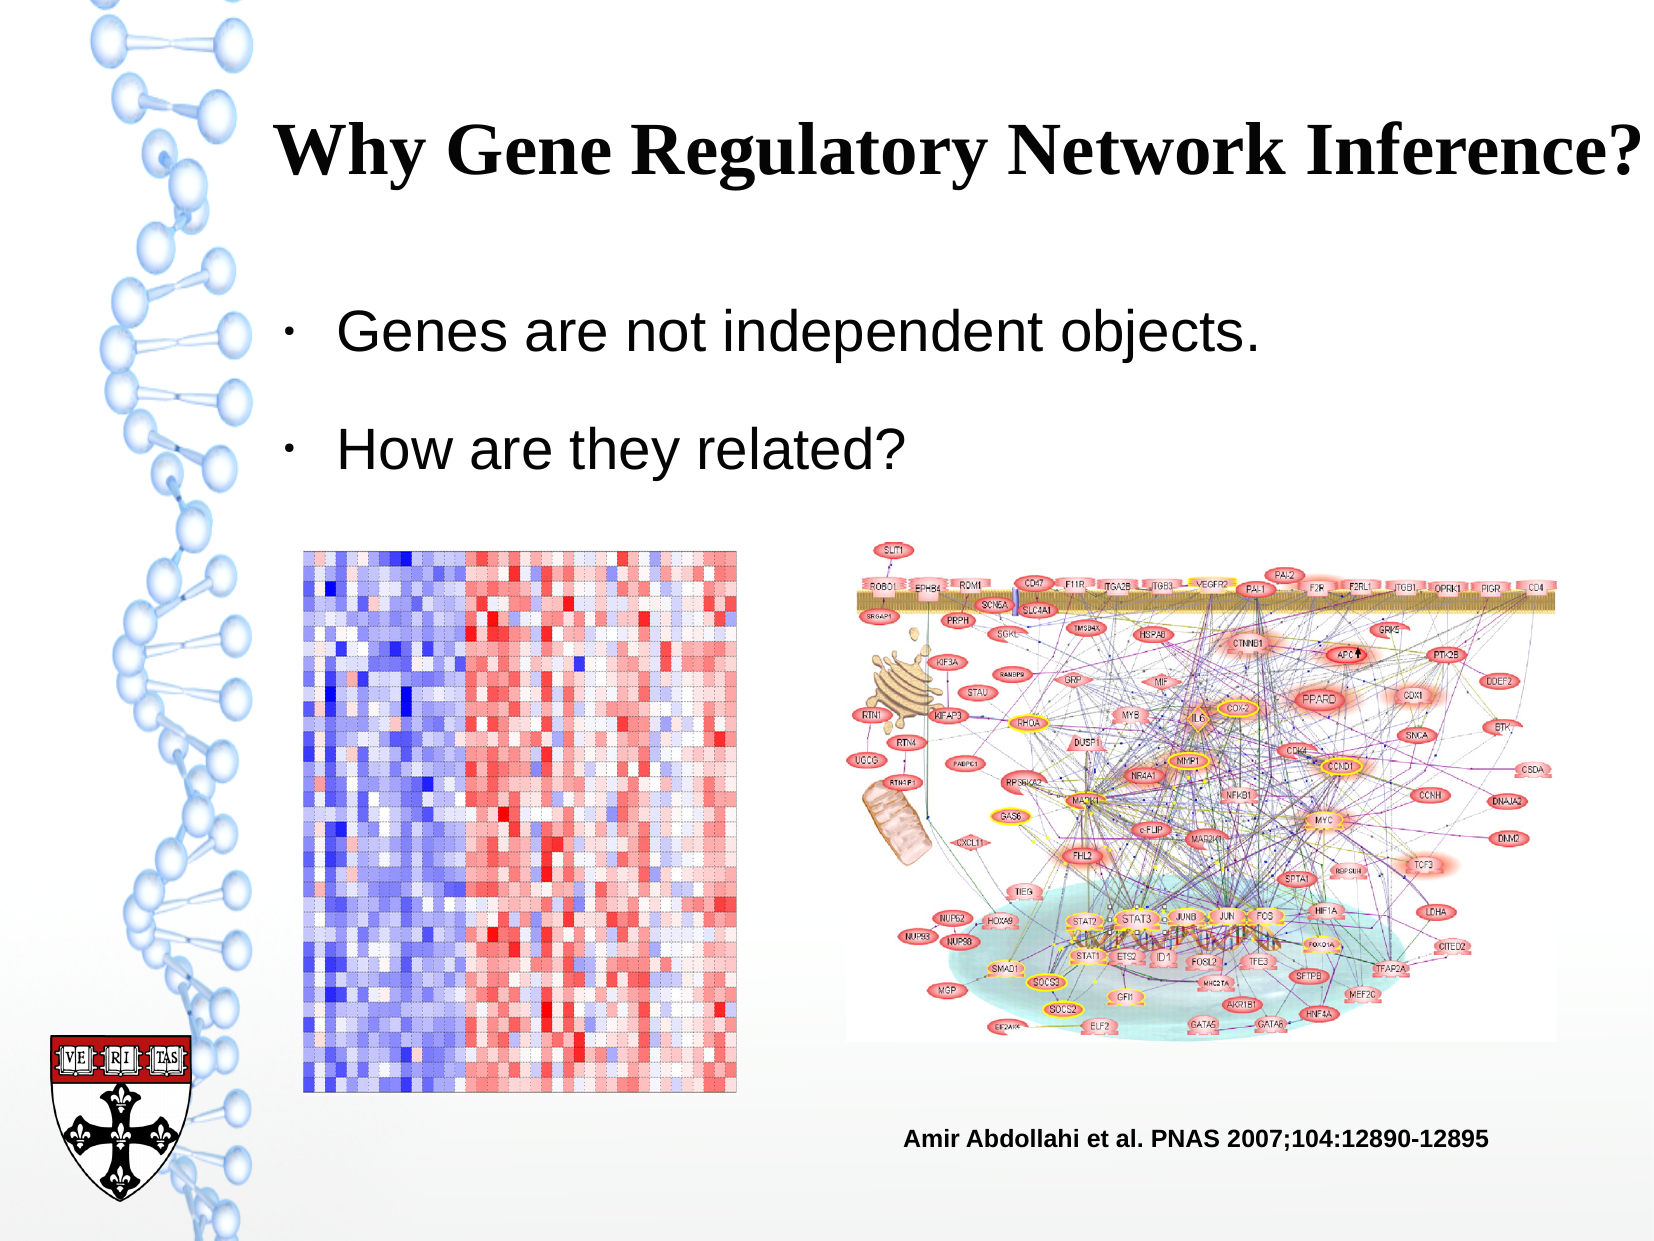

# Why Gene Regulatory Network Inference?
Genes are not independent objects.
How are they related?
Amir Abdollahi et al. PNAS 2007;104:12890-12895